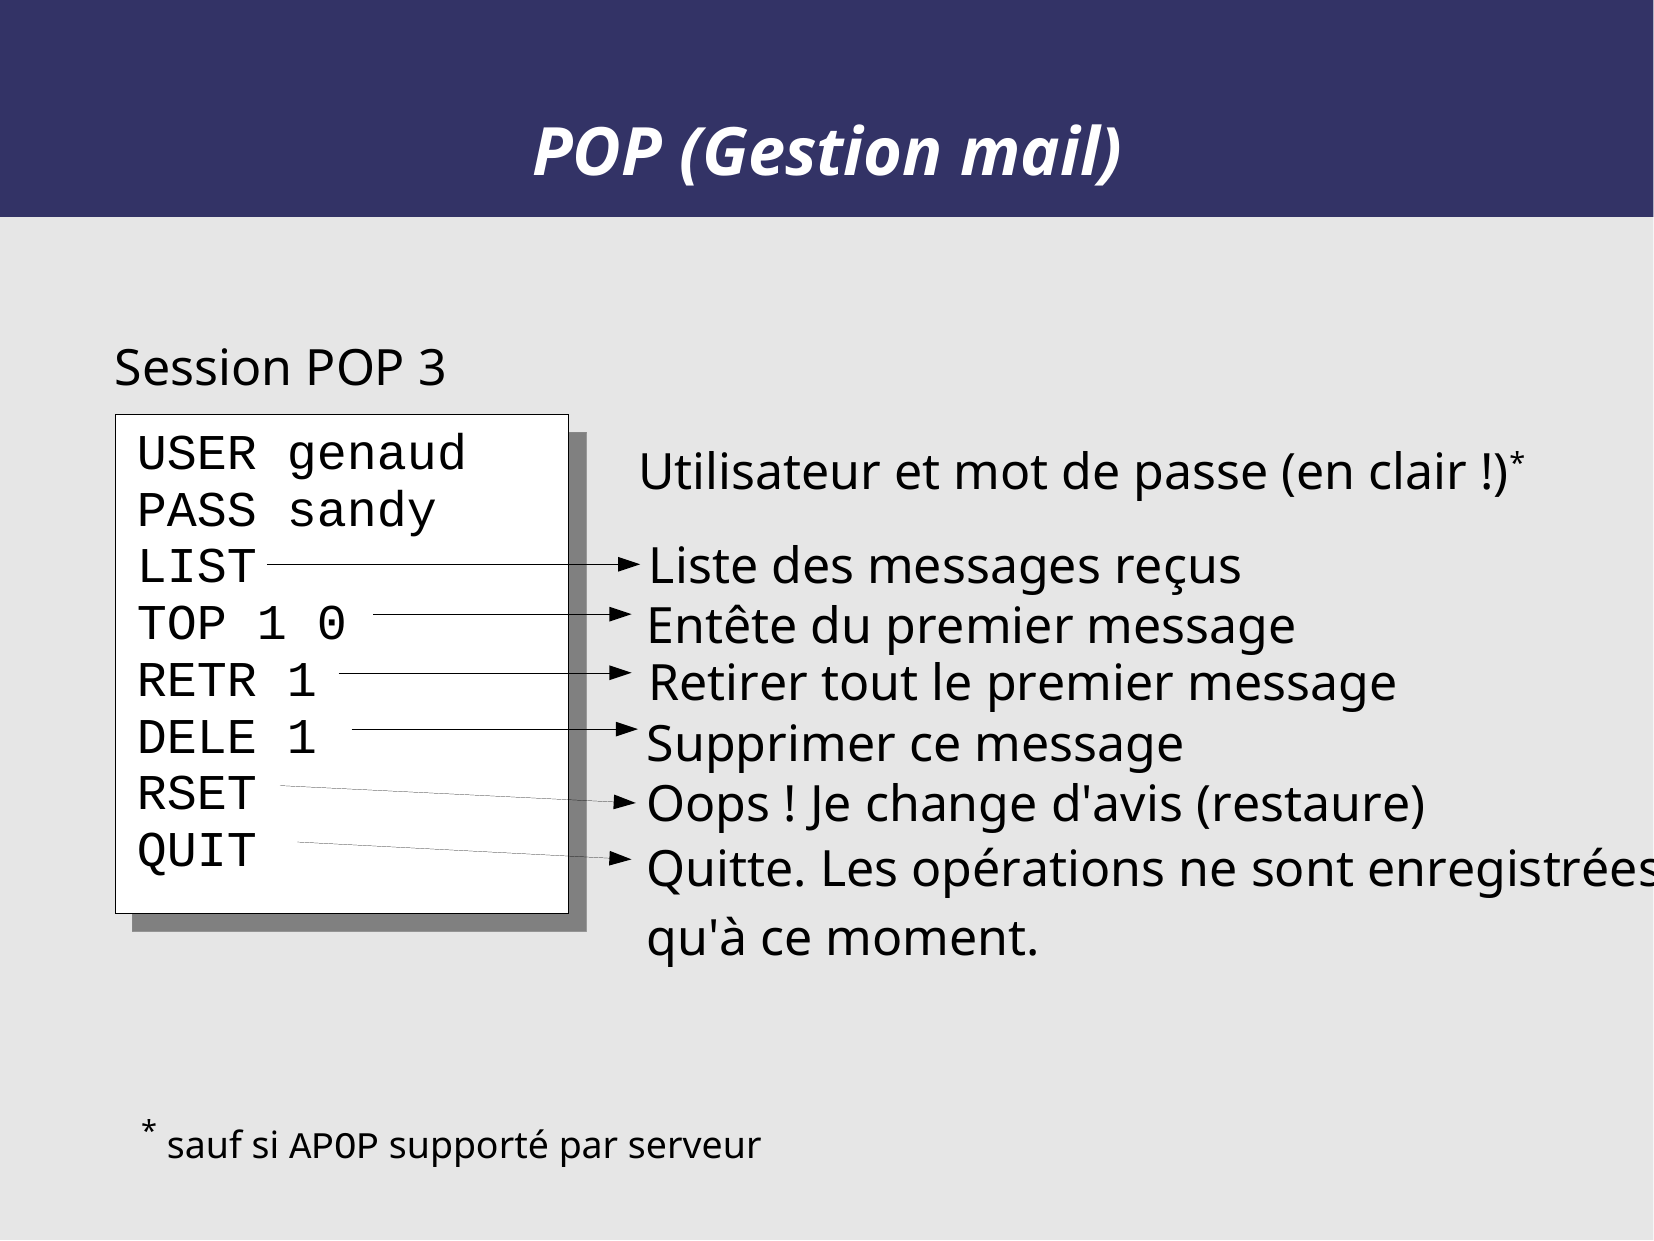

# POP (Gestion mail)
Session POP 3
USER genaud
PASS sandy
LIST
TOP 1 0
RETR 1
DELE 1
RSET
QUIT
Utilisateur et mot de passe (en clair !)*
Liste des messages reçus
Entête du premier message
Retirer tout le premier message
Supprimer ce message
Oops ! Je change d'avis (restaure)
Quitte. Les opérations ne sont enregistrées
qu'à ce moment.
* sauf si APOP supporté par serveur